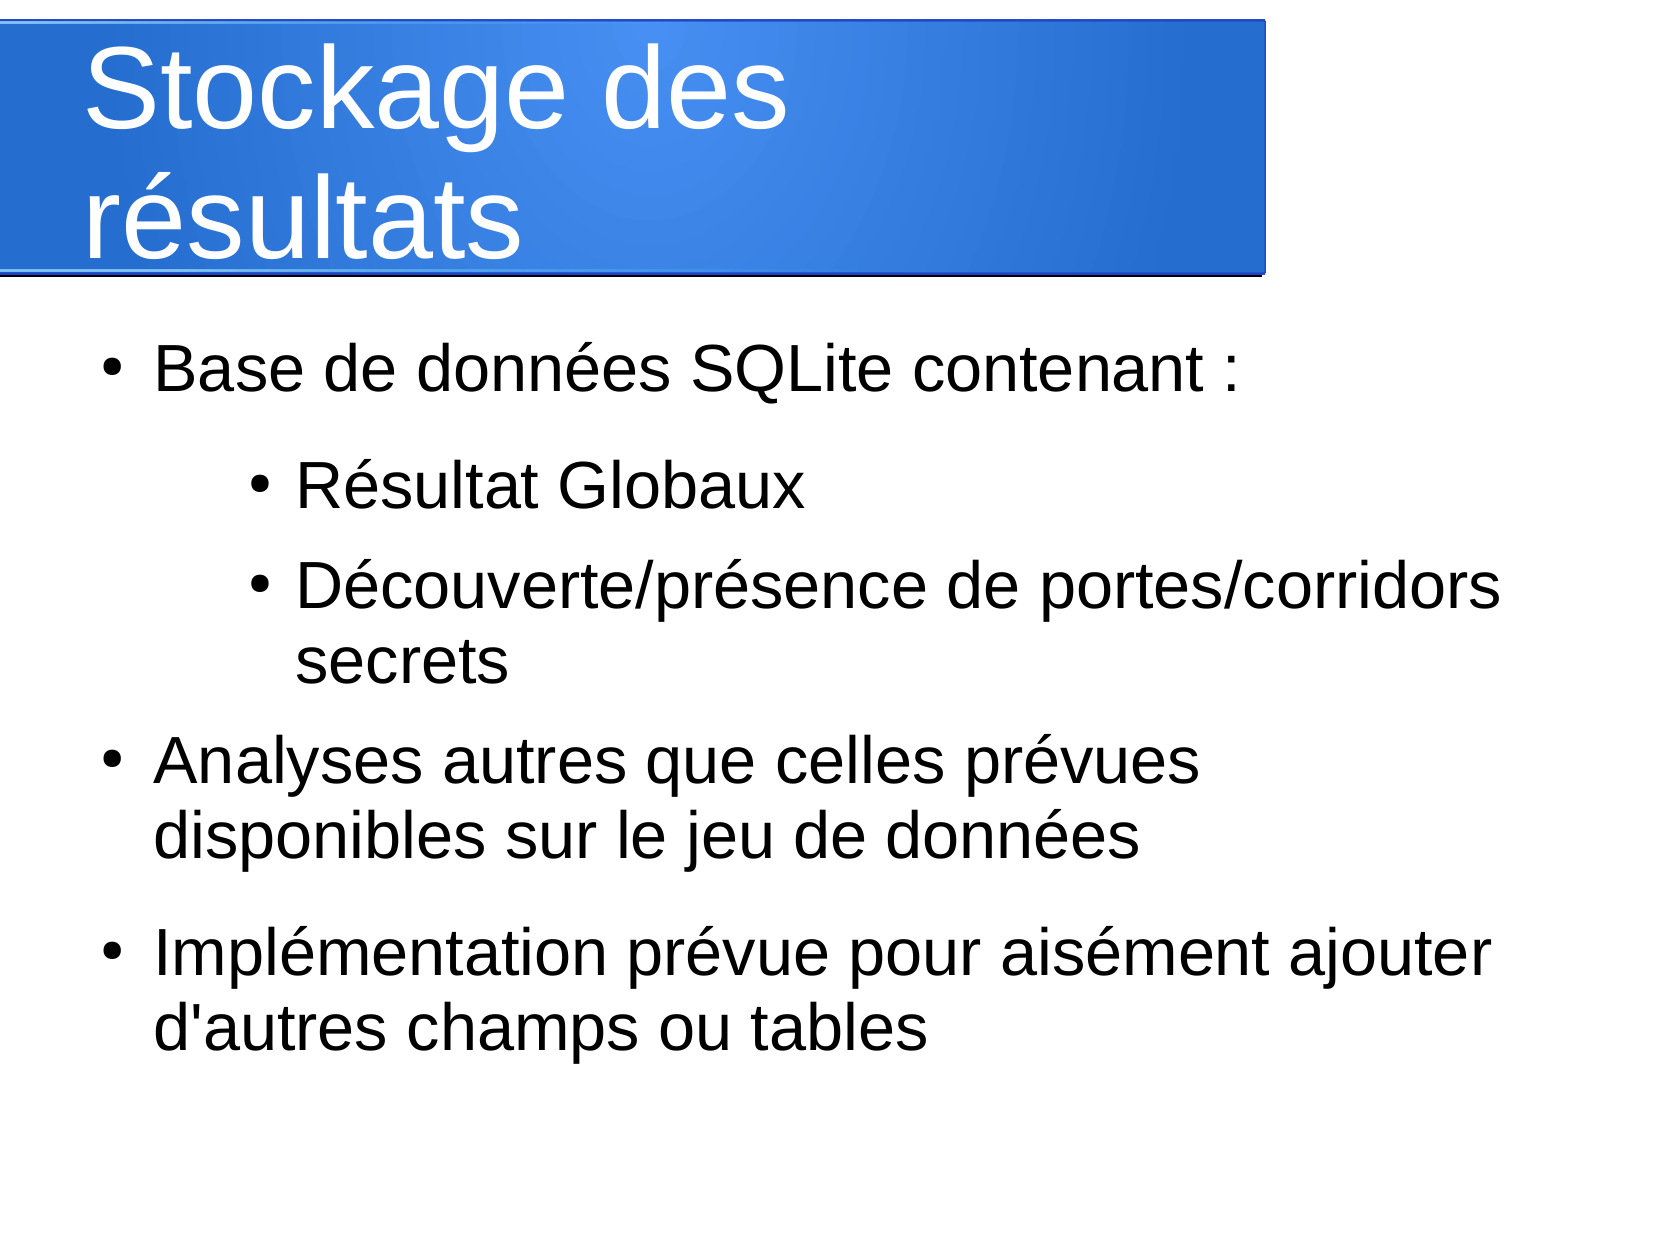

# Stockage des résultats
Base de données SQLite contenant :
Résultat Globaux
Découverte/présence de portes/corridors secrets
Analyses autres que celles prévues disponibles sur le jeu de données
Implémentation prévue pour aisément ajouter d'autres champs ou tables